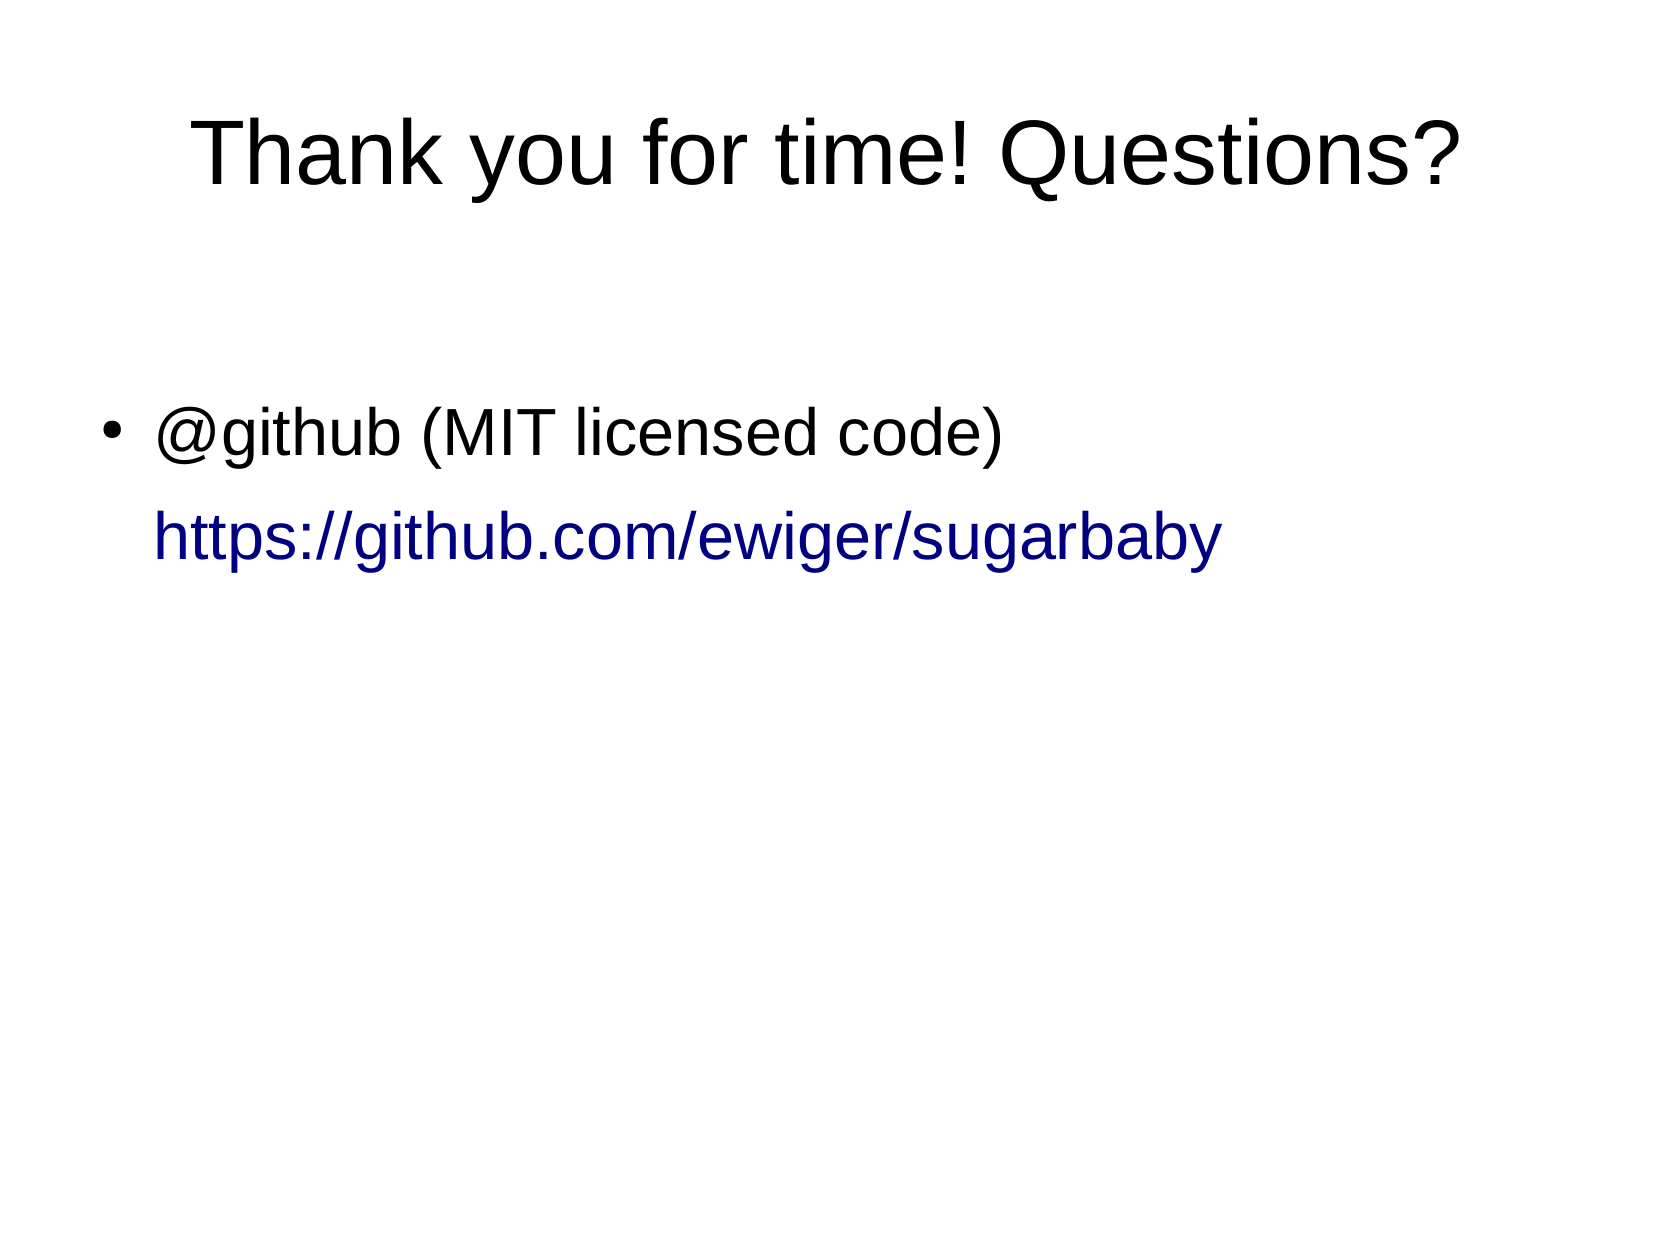

# Thank you for time! Questions?
@github (MIT licensed code)
https://github.com/ewiger/sugarbaby